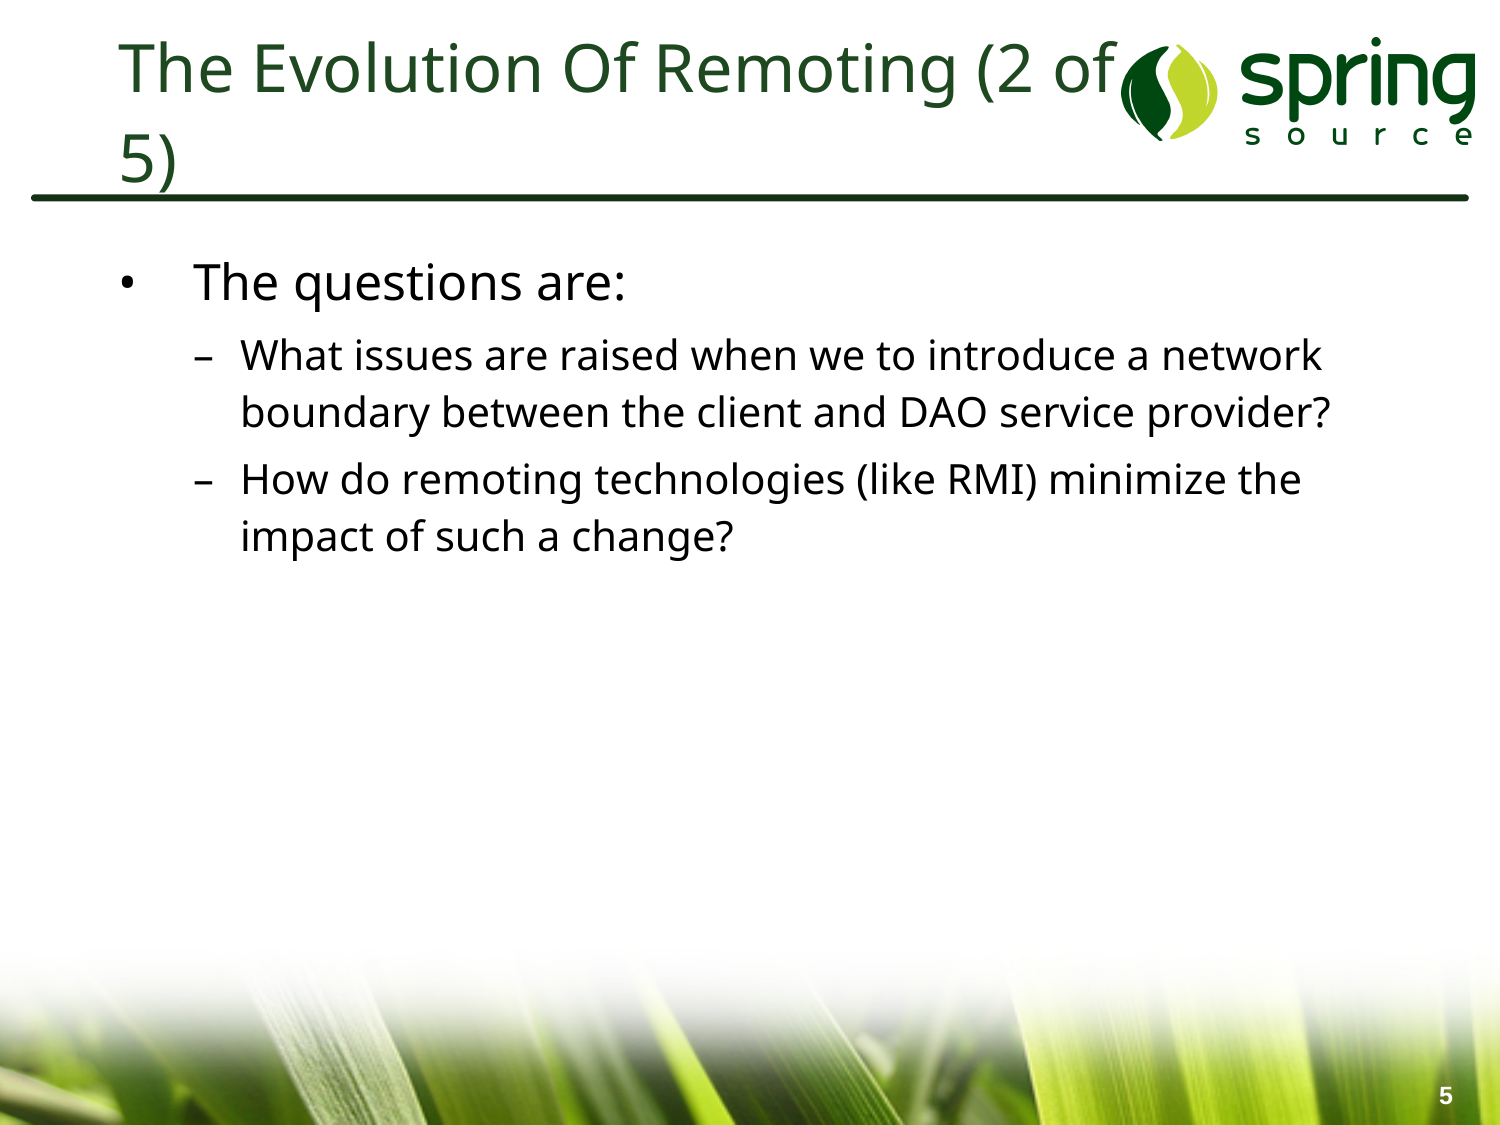

The Evolution Of Remoting (2 of 5)
# The questions are:
What issues are raised when we to introduce a network boundary between the client and DAO service provider?
How do remoting technologies (like RMI) minimize the impact of such a change?